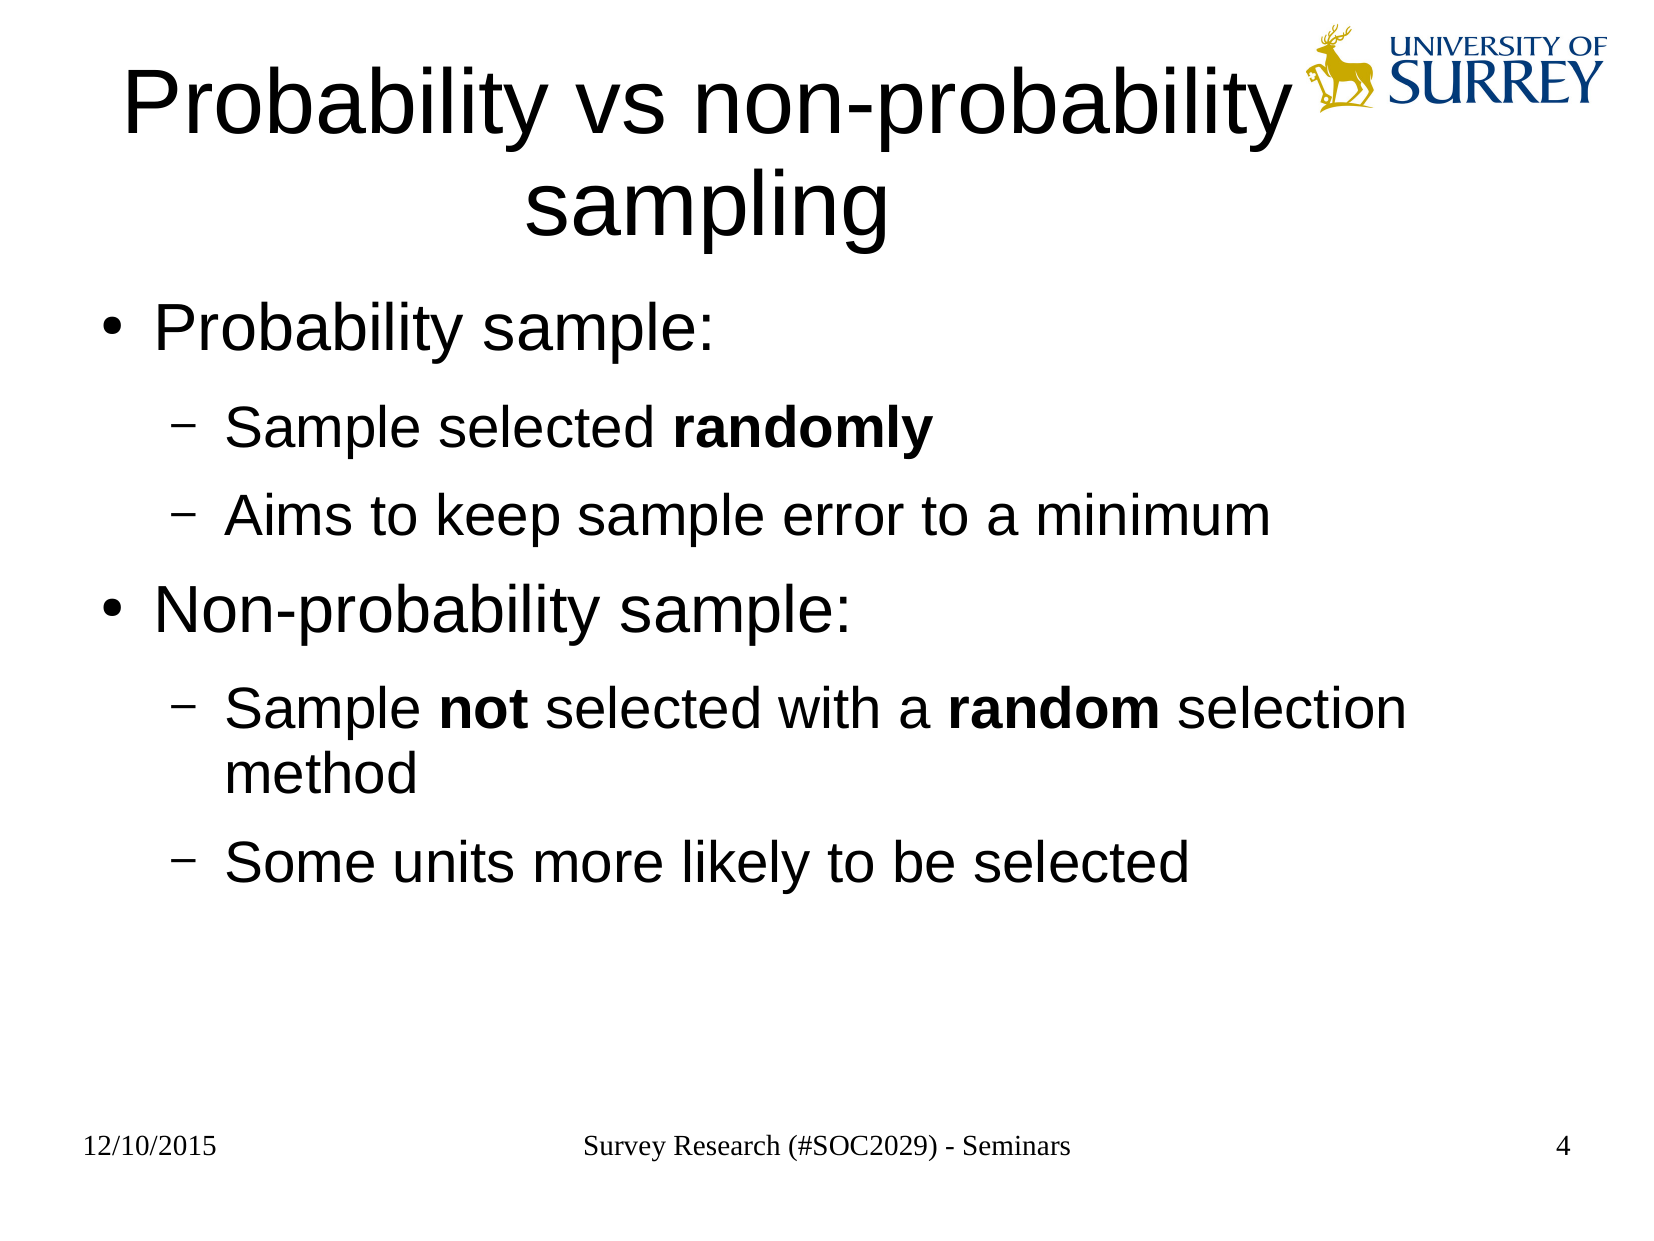

# Probability vs non-probability sampling
Probability sample:
Sample selected randomly
Aims to keep sample error to a minimum
Non-probability sample:
Sample not selected with a random selection method
Some units more likely to be selected
05/10/2015
4